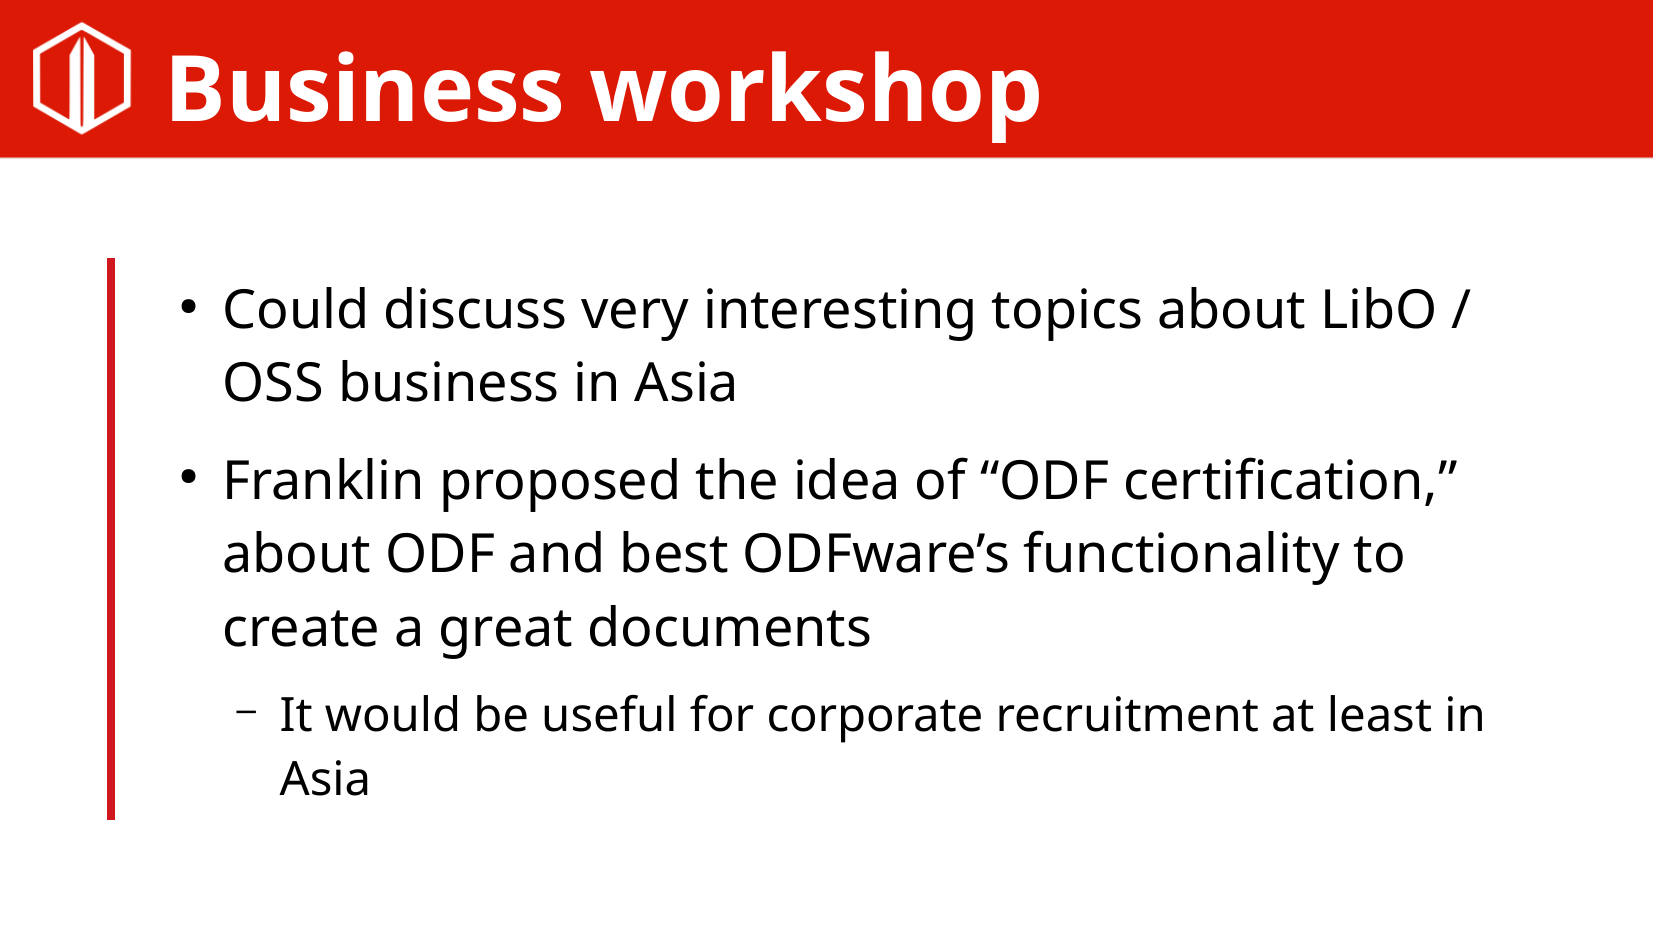

# Business workshop
Could discuss very interesting topics about LibO / OSS business in Asia
Franklin proposed the idea of “ODF certification,” about ODF and best ODFware’s functionality to create a great documents
It would be useful for corporate recruitment at least in Asia